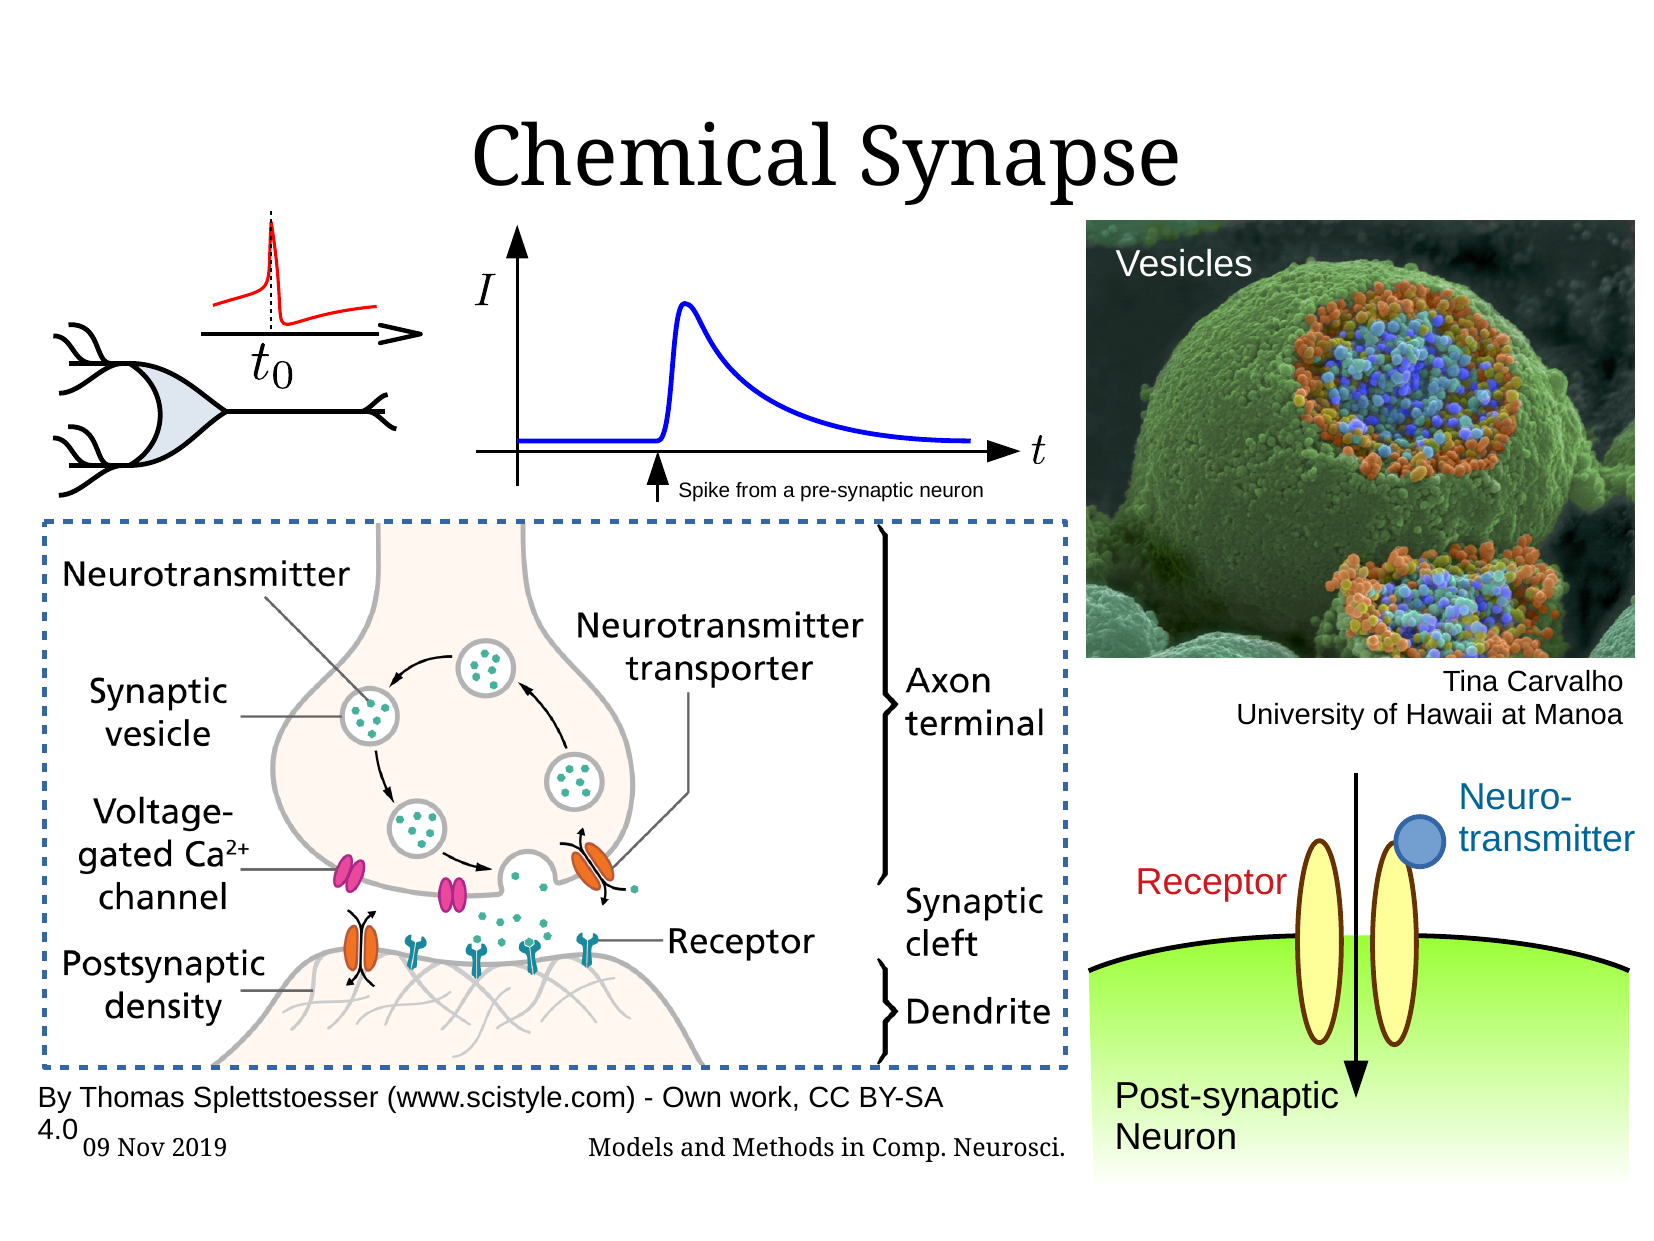

# Chemical Synapse
Vesicles
Tina Carvalho
University of Hawaii at Manoa
Spike from a pre-synaptic neuron
By Thomas Splettstoesser (www.scistyle.com) - Own work, CC BY-SA 4.0
Neuro-
transmitter
Receptor
Post-synaptic Neuron
09 Nov 2019
Models and Methods in Comp. Neurosci.
29